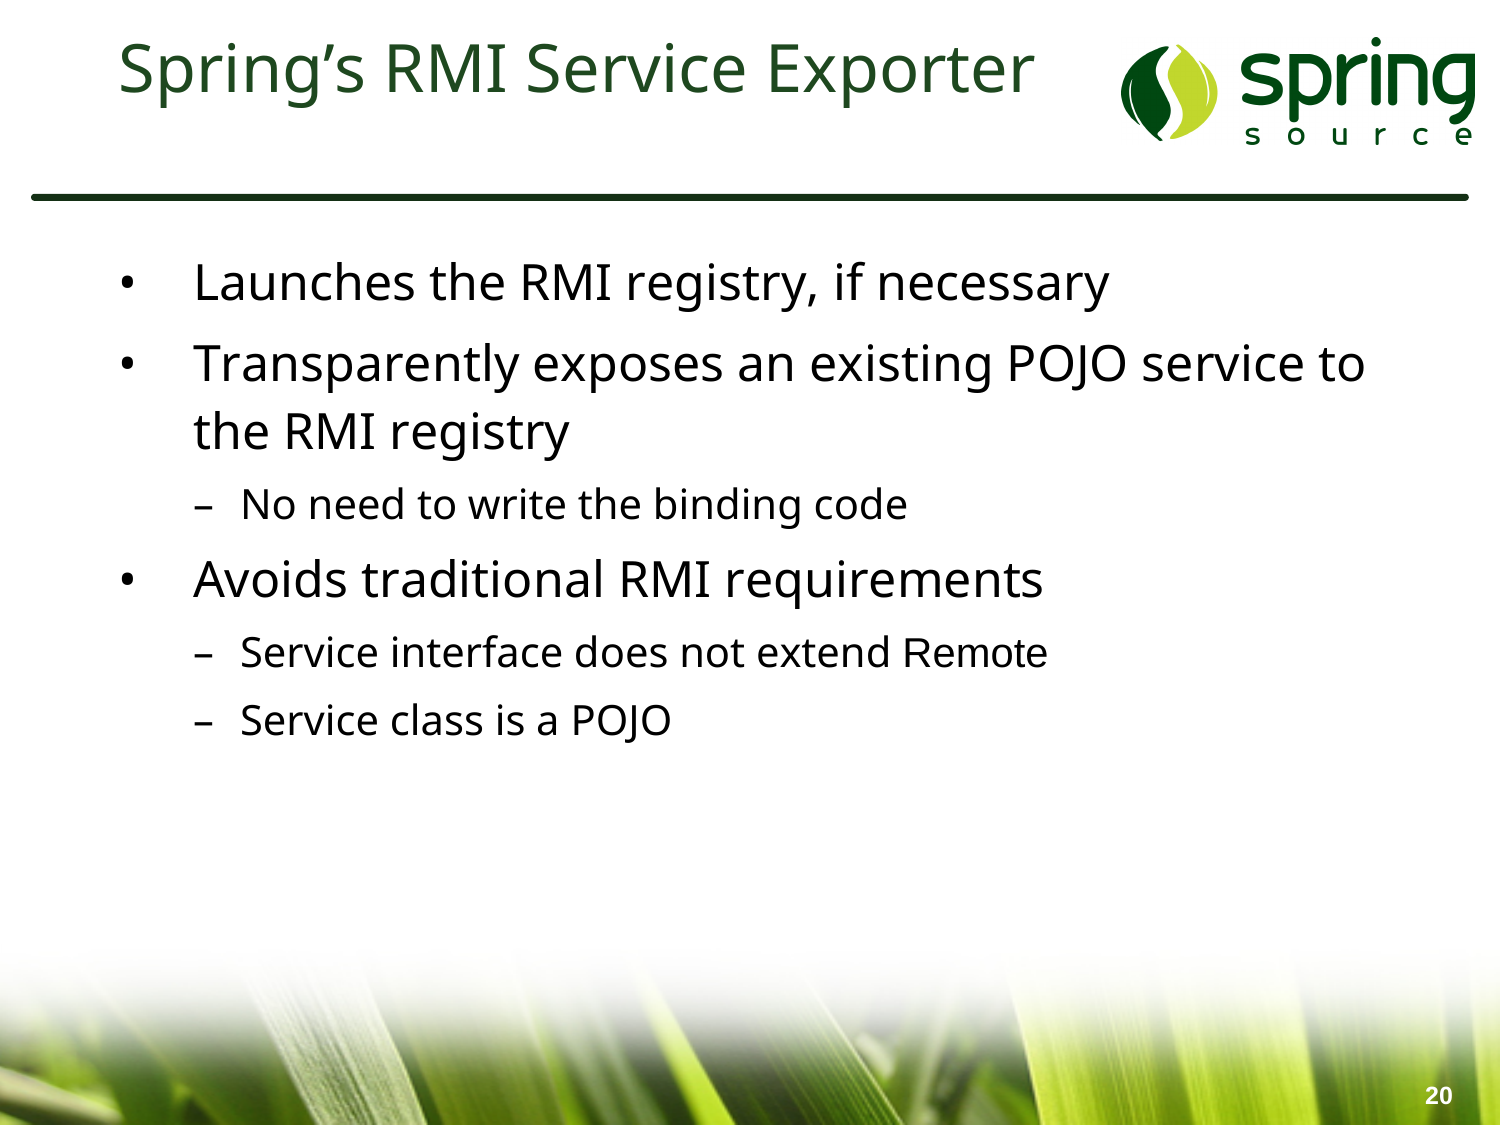

# Spring’s RMI Service Exporter
Launches the RMI registry, if necessary
Transparently exposes an existing POJO service to the RMI registry
No need to write the binding code
Avoids traditional RMI requirements
Service interface does not extend Remote
Service class is a POJO